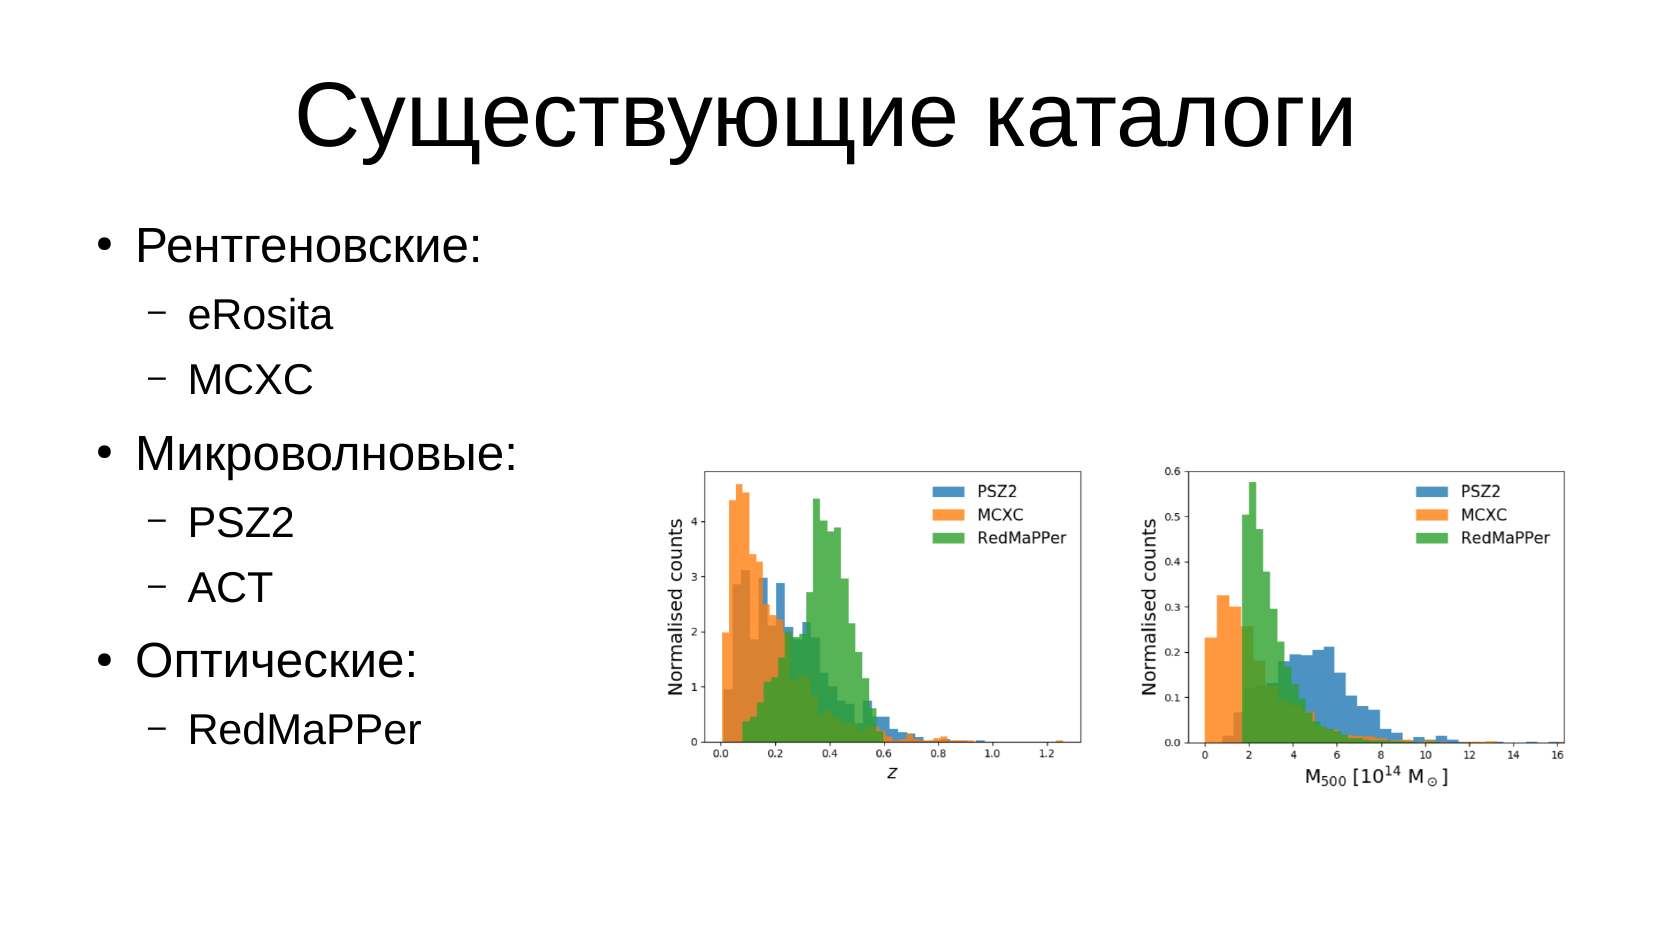

# Существующие каталоги
Рентгеновские:
eRosita
MCXC
Микроволновые:
PSZ2
ACT
Оптические:
RedMaPPer